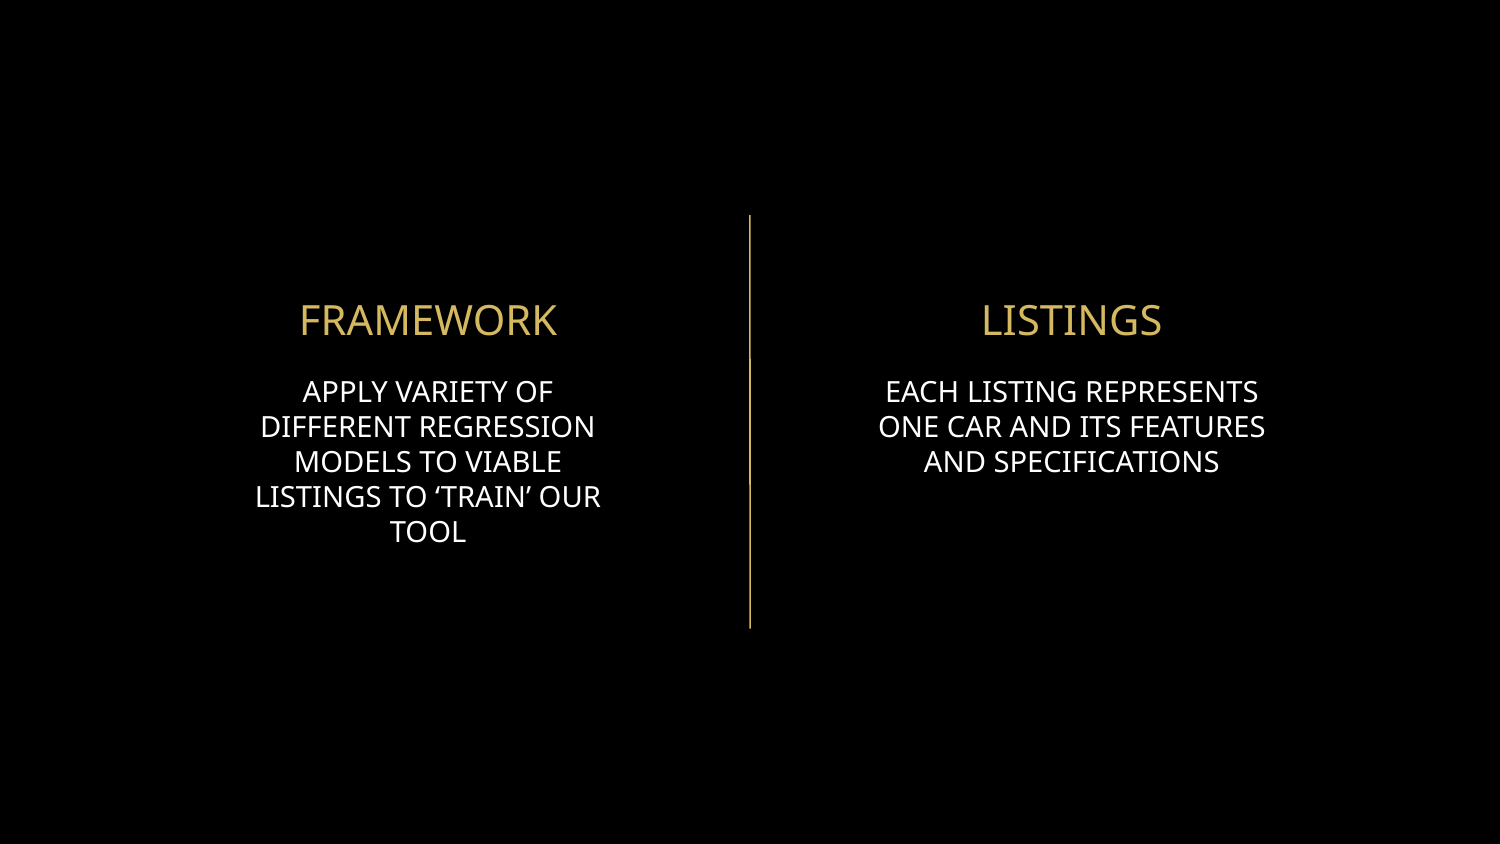

# FRAMEWORK
LISTINGS
APPLY VARIETY OF DIFFERENT REGRESSION MODELS TO VIABLE LISTINGS TO ‘TRAIN’ OUR TOOL
EACH LISTING REPRESENTS ONE CAR AND ITS FEATURES AND SPECIFICATIONS